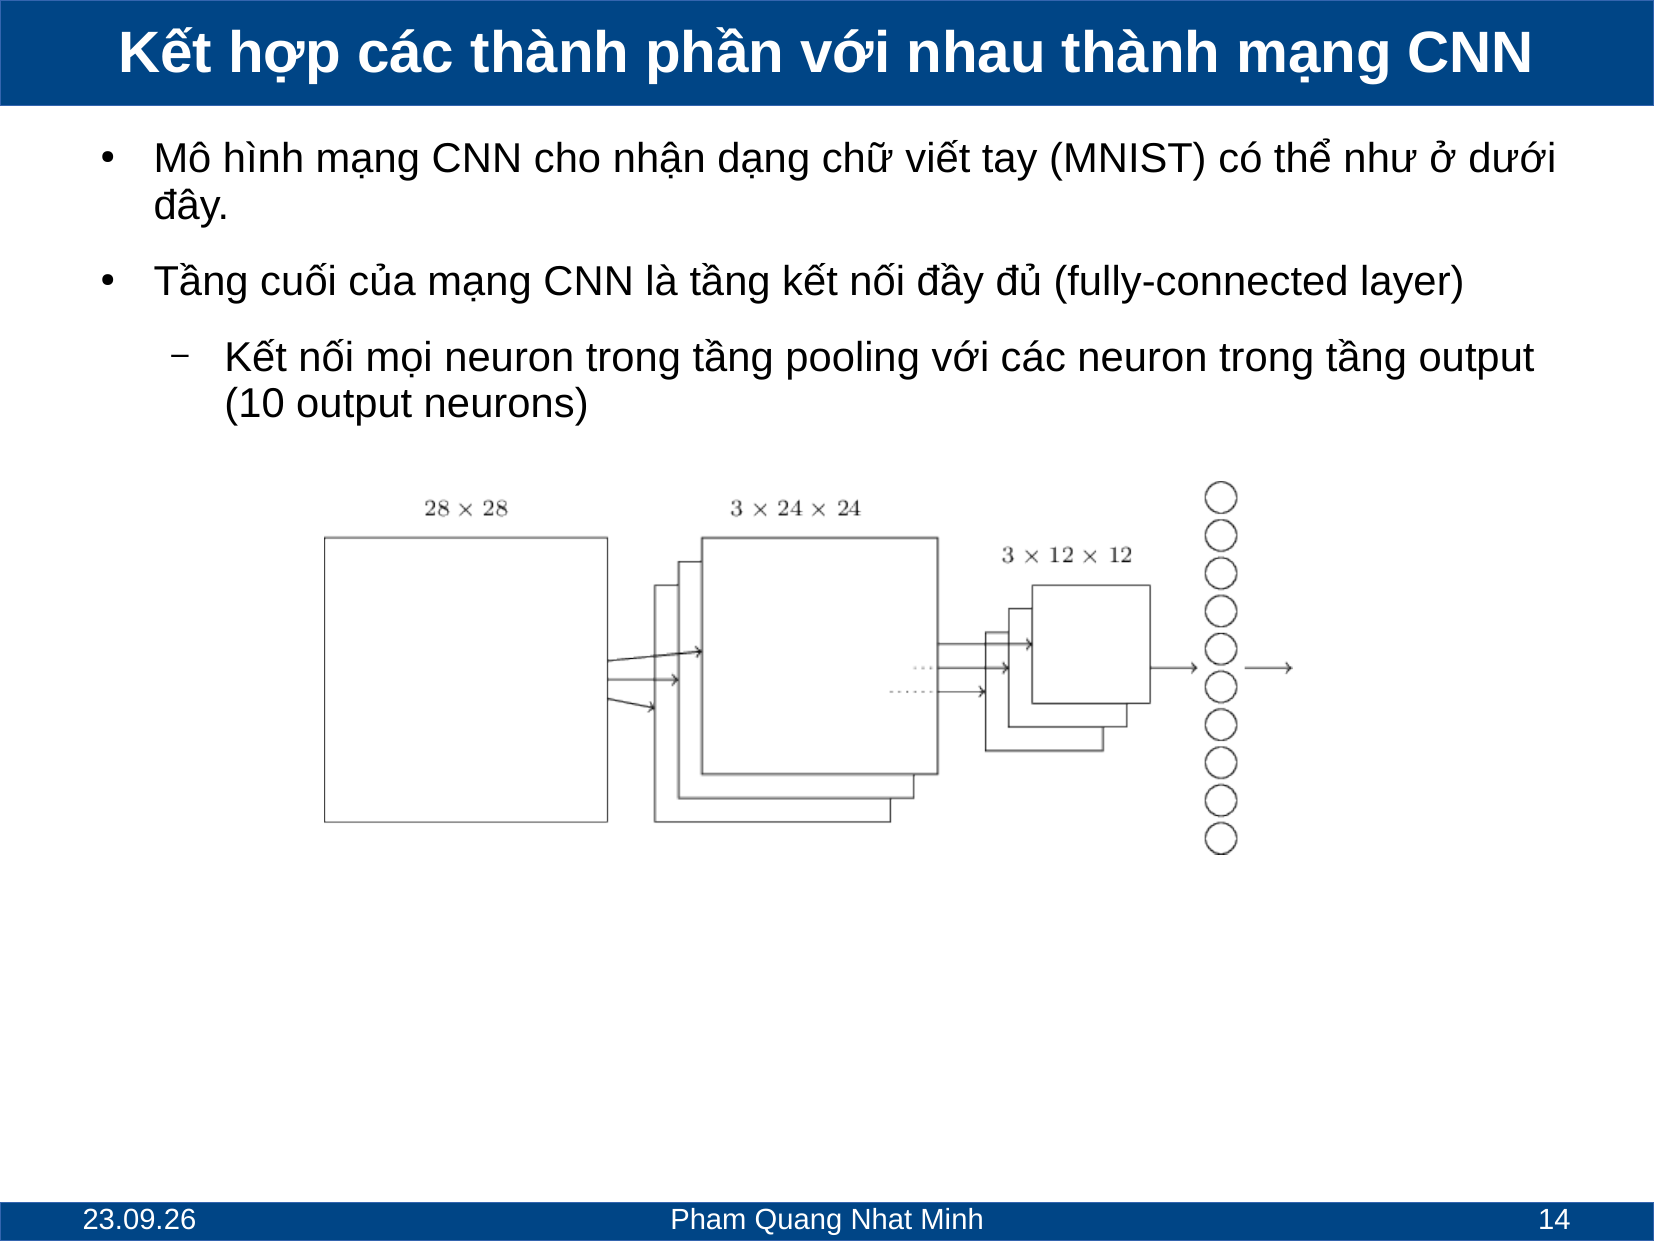

# Kết hợp các thành phần với nhau thành mạng CNN
Mô hình mạng CNN cho nhận dạng chữ viết tay (MNIST) có thể như ở dưới đây.
Tầng cuối của mạng CNN là tầng kết nối đầy đủ (fully-connected layer)
Kết nối mọi neuron trong tầng pooling với các neuron trong tầng output (10 output neurons)
Pham Quang Nhat Minh
14